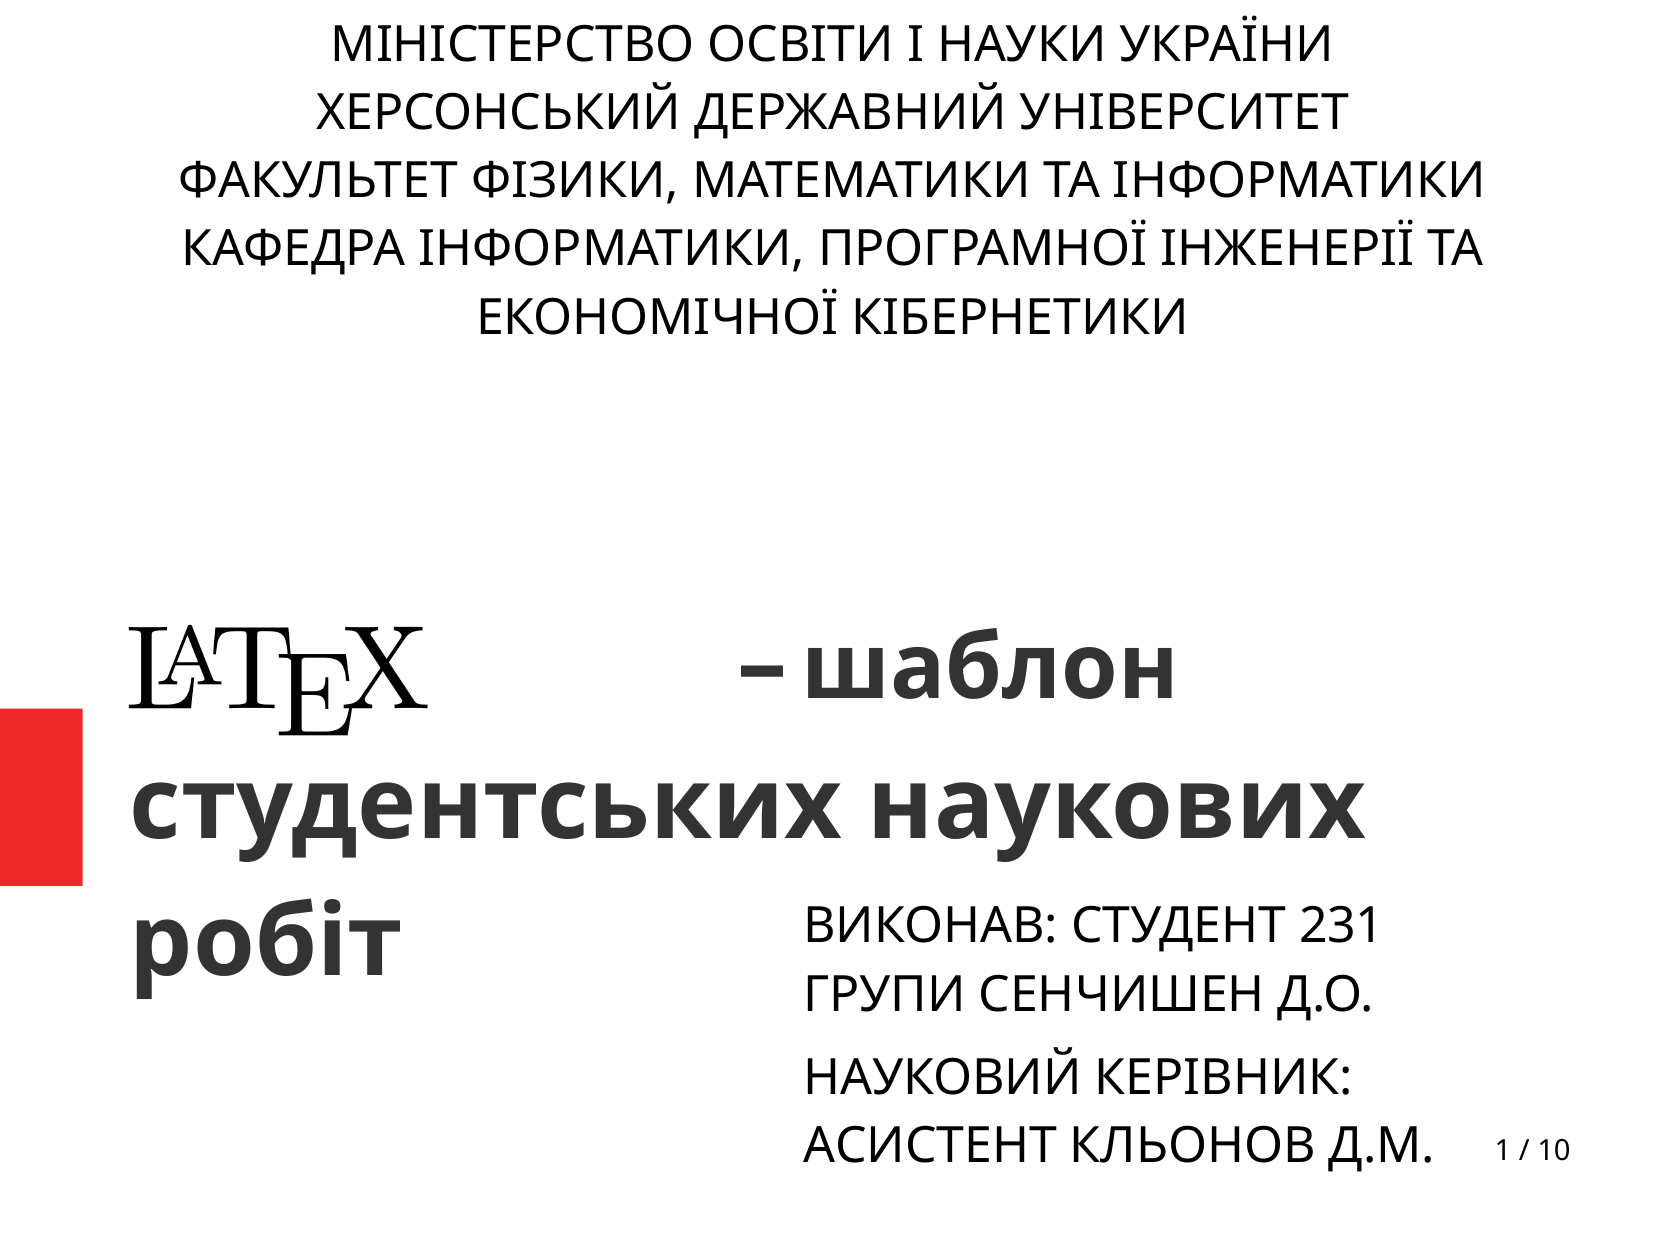

Міністерство освіти і науки України
Херсонський державний університет
Факультет фізики, математики та інформатики
Кафедра інформатики, програмної інженерії та економічної кібернетики
# – шаблон студентських наукових робіт
Виконав: студент 231 групи Сенчишен Д.О.
Науковий керівник: асистент Кльонов Д.М.
1